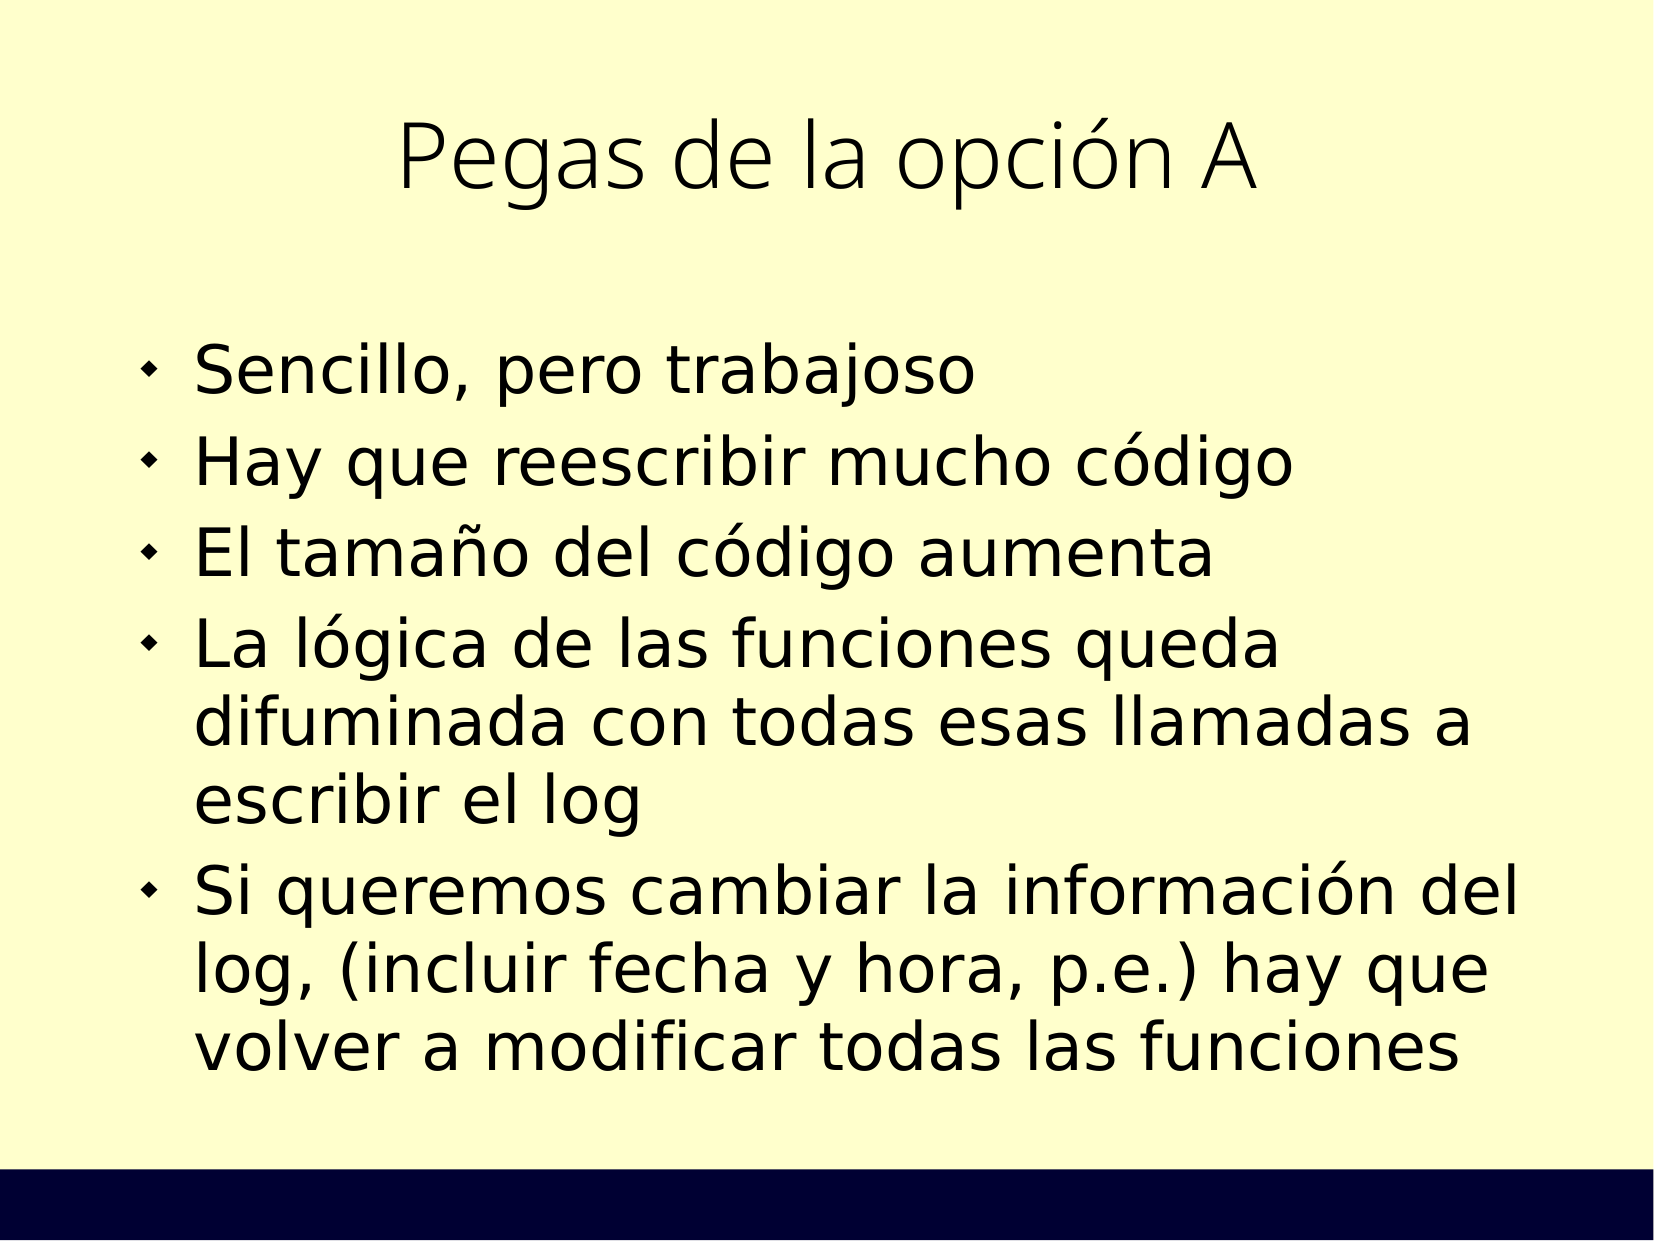

# Pegas de la opción A
Sencillo, pero trabajoso
Hay que reescribir mucho código
El tamaño del código aumenta
La lógica de las funciones queda difuminada con todas esas llamadas a escribir el log
Si queremos cambiar la información del log, (incluir fecha y hora, p.e.) hay que volver a modificar todas las funciones